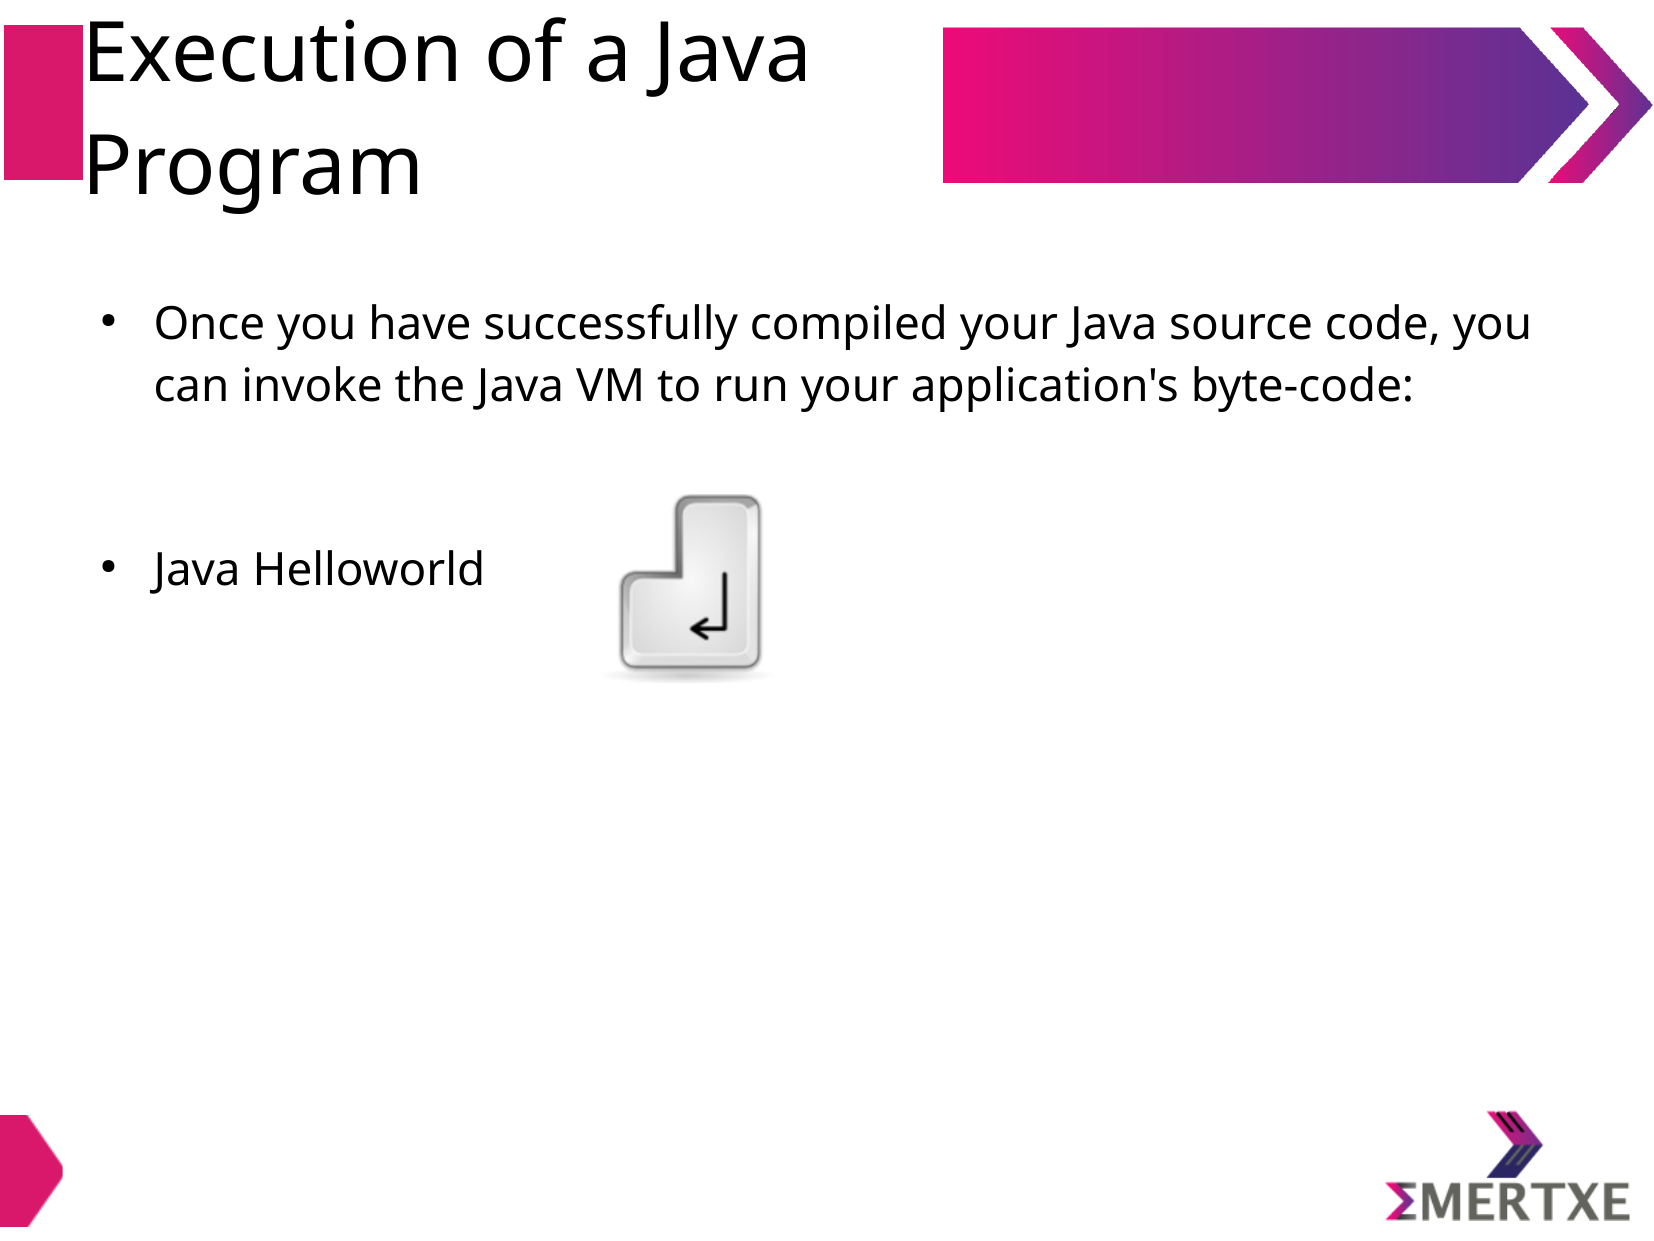

# Execution of a Java Program
Once you have successfully compiled your Java source code, you can invoke the Java VM to run your application's byte-code:
Java Helloworld